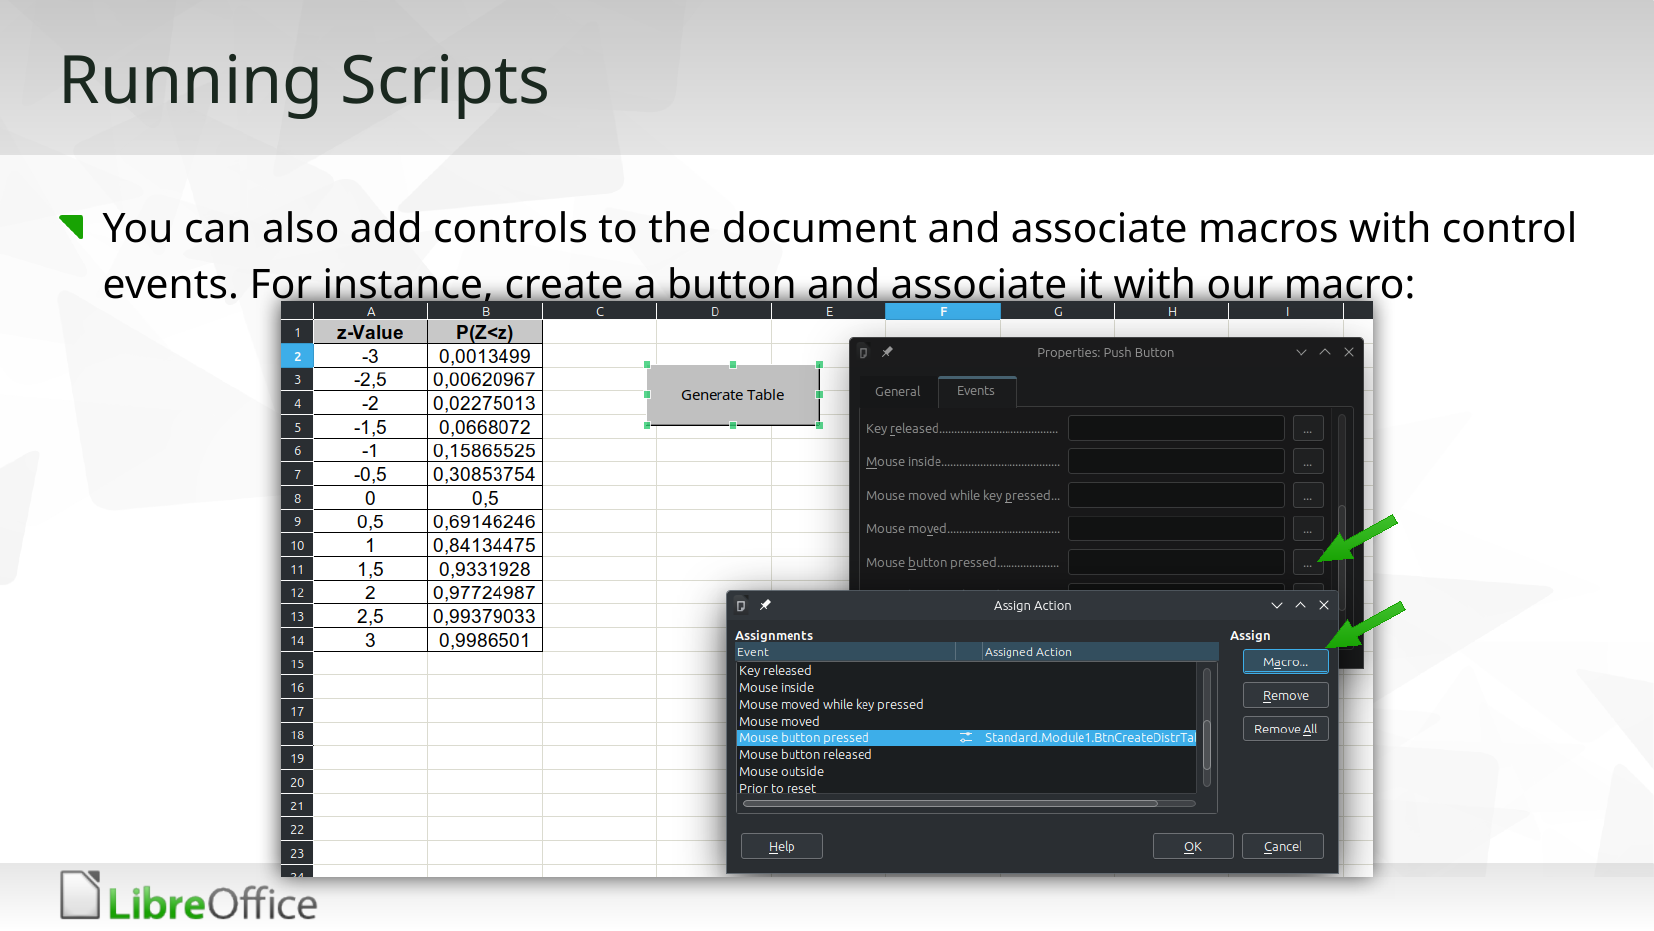

# Running Scripts
You can also add controls to the document and associate macros with control events. For instance, create a button and associate it with our macro: